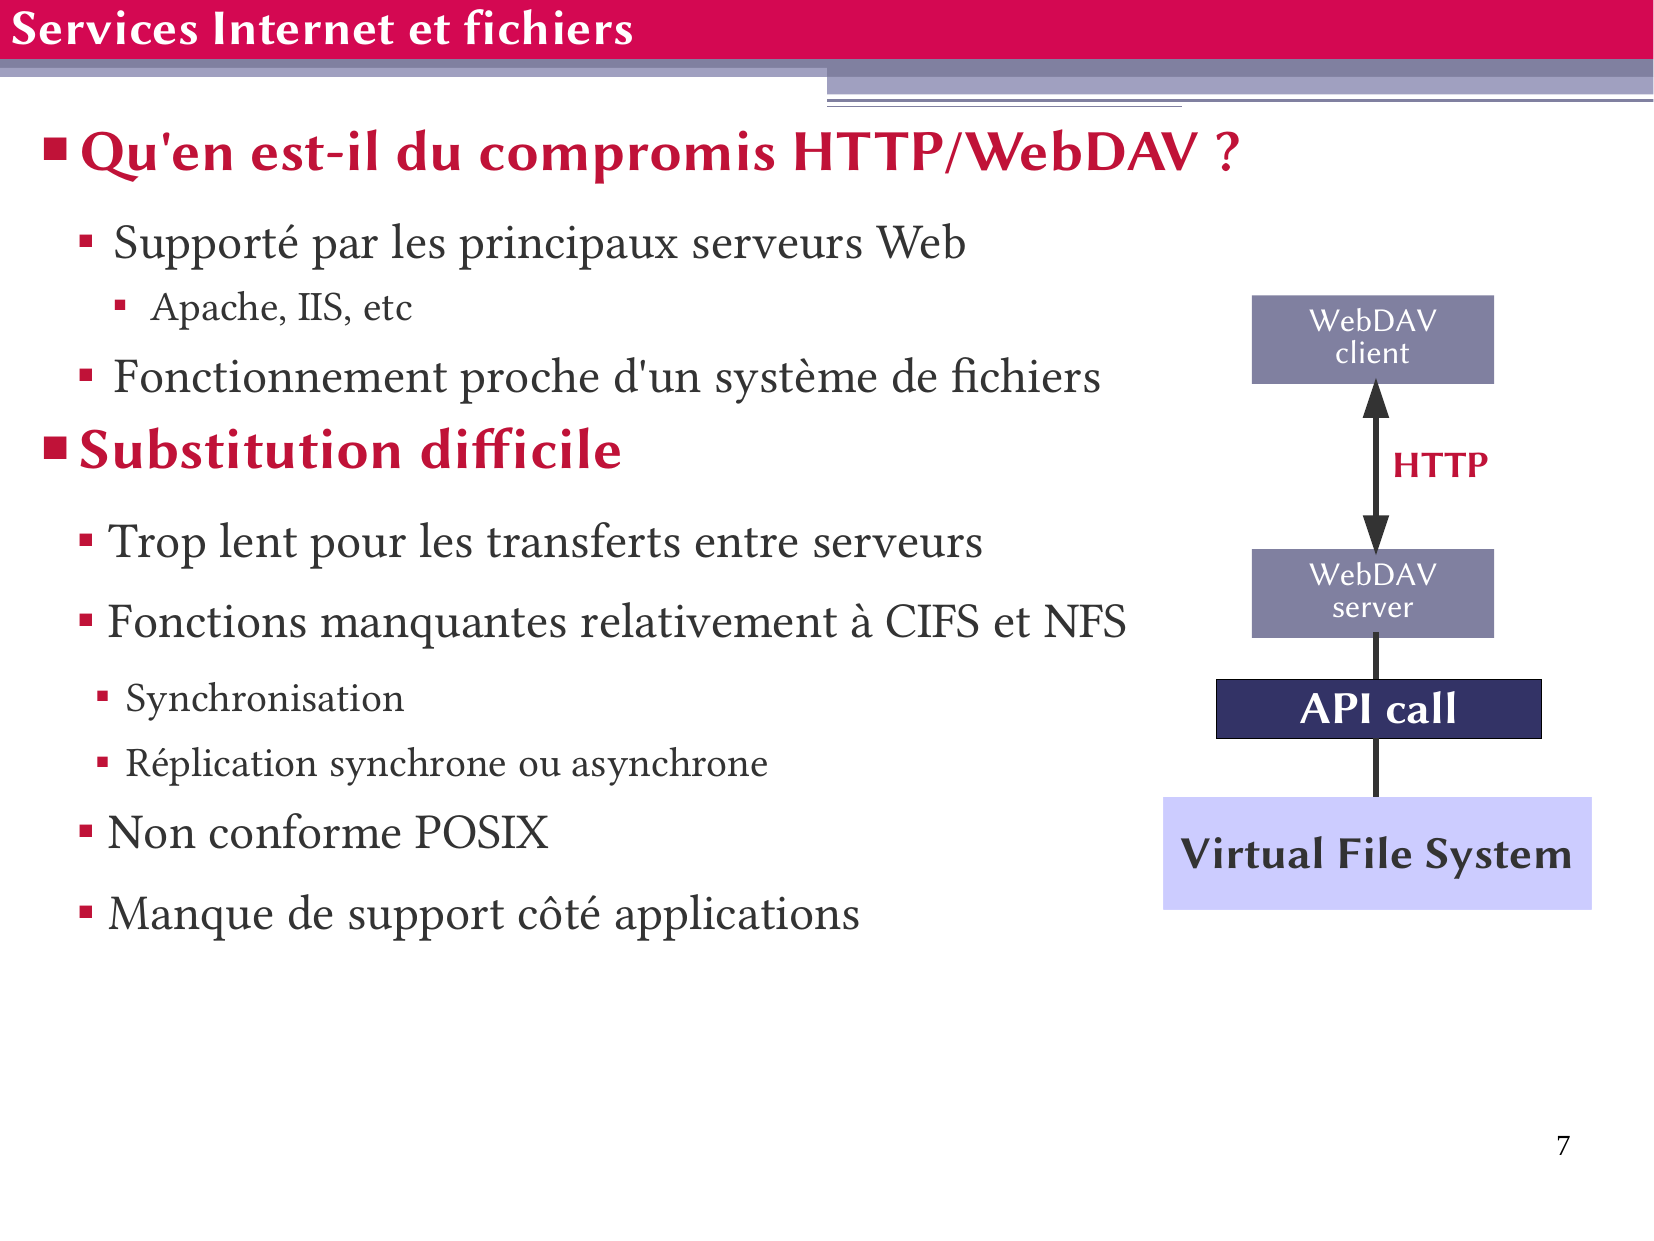

# Services Internet et fichiers
Qu'en est-il du compromis HTTP/WebDAV ?
Supporté par les principaux serveurs Web
Apache, IIS, etc
Fonctionnement proche d'un système de fichiers
Substitution difficile
Trop lent pour les transferts entre serveurs
Fonctions manquantes relativement à CIFS et NFS
Synchronisation
Réplication synchrone ou asynchrone
Non conforme POSIX
Manque de support côté applications
WebDAV
client
HTTP
WebDAV
server
API call
Virtual File System
7